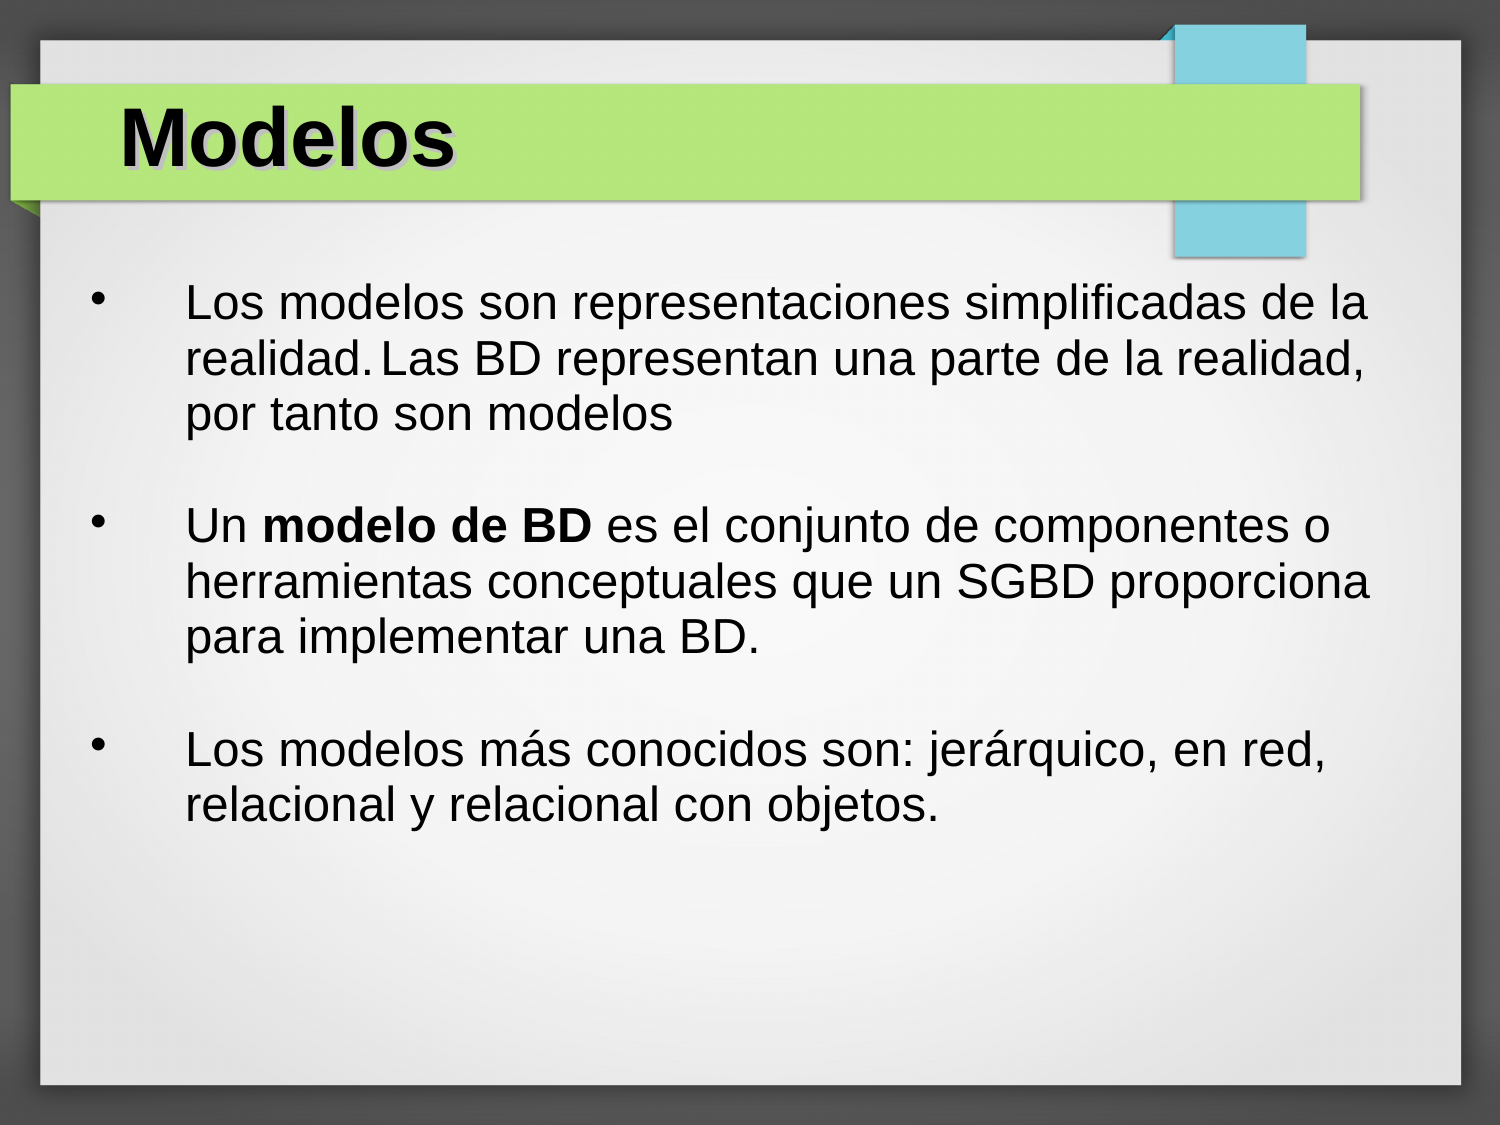

# Modelos
Los modelos son representaciones simplificadas de la realidad. Las BD representan una parte de la realidad, por tanto son modelos
Un modelo de BD es el conjunto de componentes o herramientas conceptuales que un SGBD proporciona para implementar una BD.
Los modelos más conocidos son: jerárquico, en red, relacional y relacional con objetos.